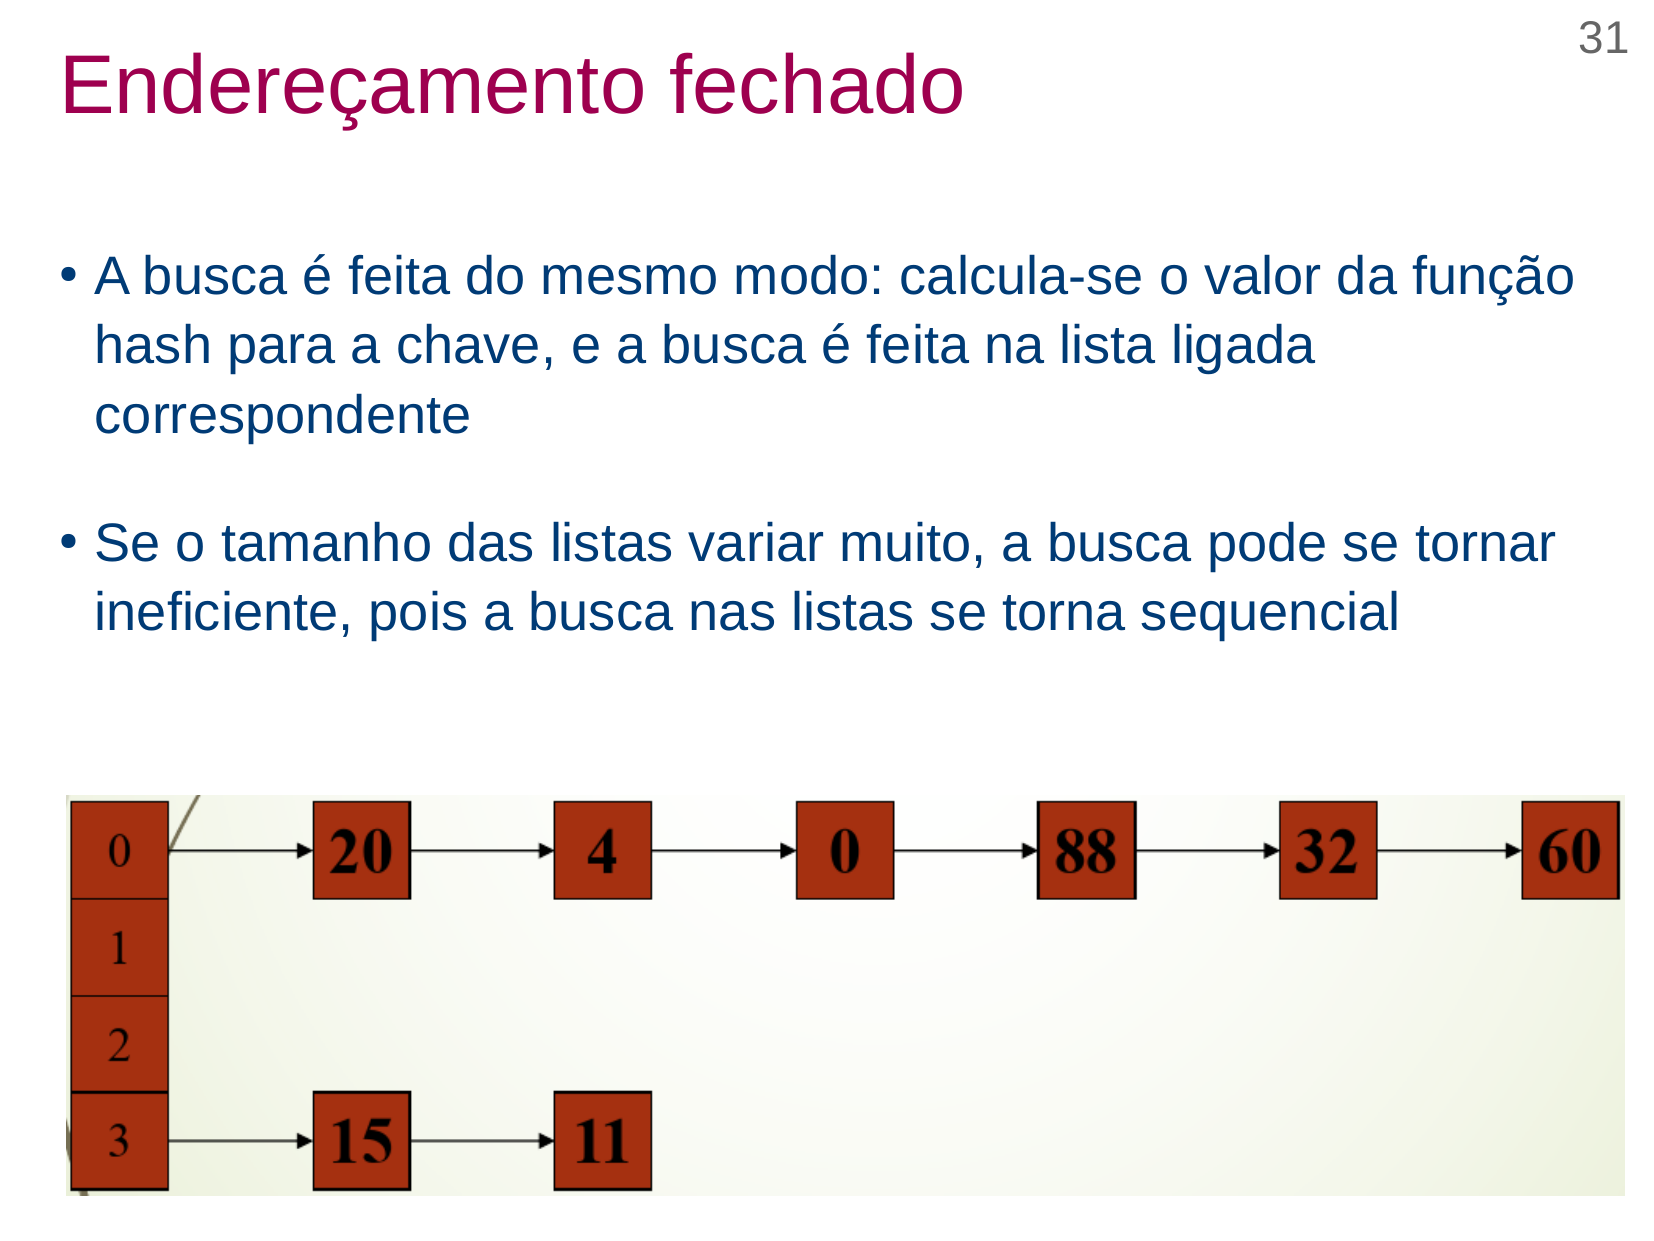

31
# Endereçamento fechado
A busca é feita do mesmo modo: calcula-se o valor da função hash para a chave, e a busca é feita na lista ligada correspondente
Se o tamanho das listas variar muito, a busca pode se tornar ineficiente, pois a busca nas listas se torna sequencial